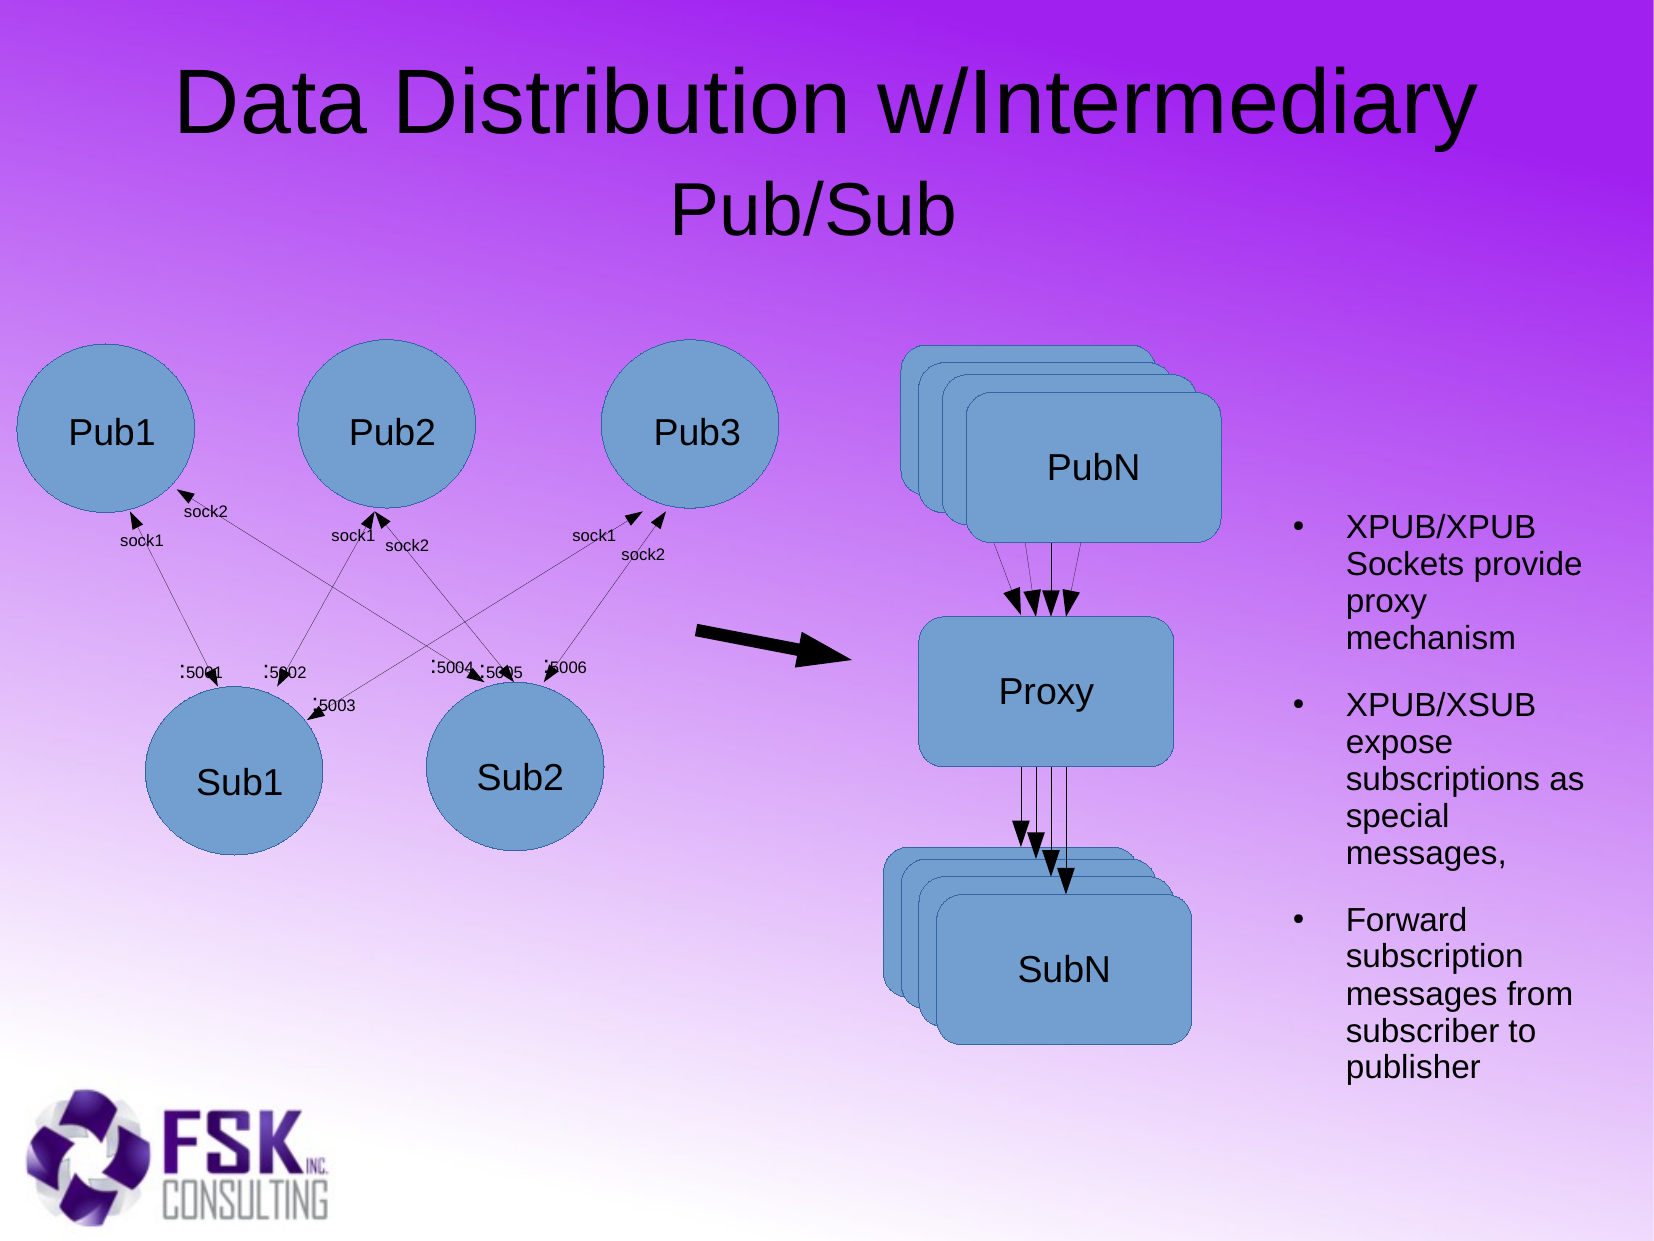

# Data Distribution w/Intermediary Pub/Sub
Pub1
Pub1
Pub1
PubN
Pub1
Pub2
Pub3
sock2
XPUB/XPUB Sockets provide proxy mechanism
XPUB/XSUB expose subscriptions as special messages,
Forward subscription messages from subscriber to publisher
sock1
sock1
sock1
sock2
sock2
Proxy
:5004
:5006
:5001
:5002
:5005
:5003
Sub2
Sub1
Sub1
Sub1
Sub1
SubN